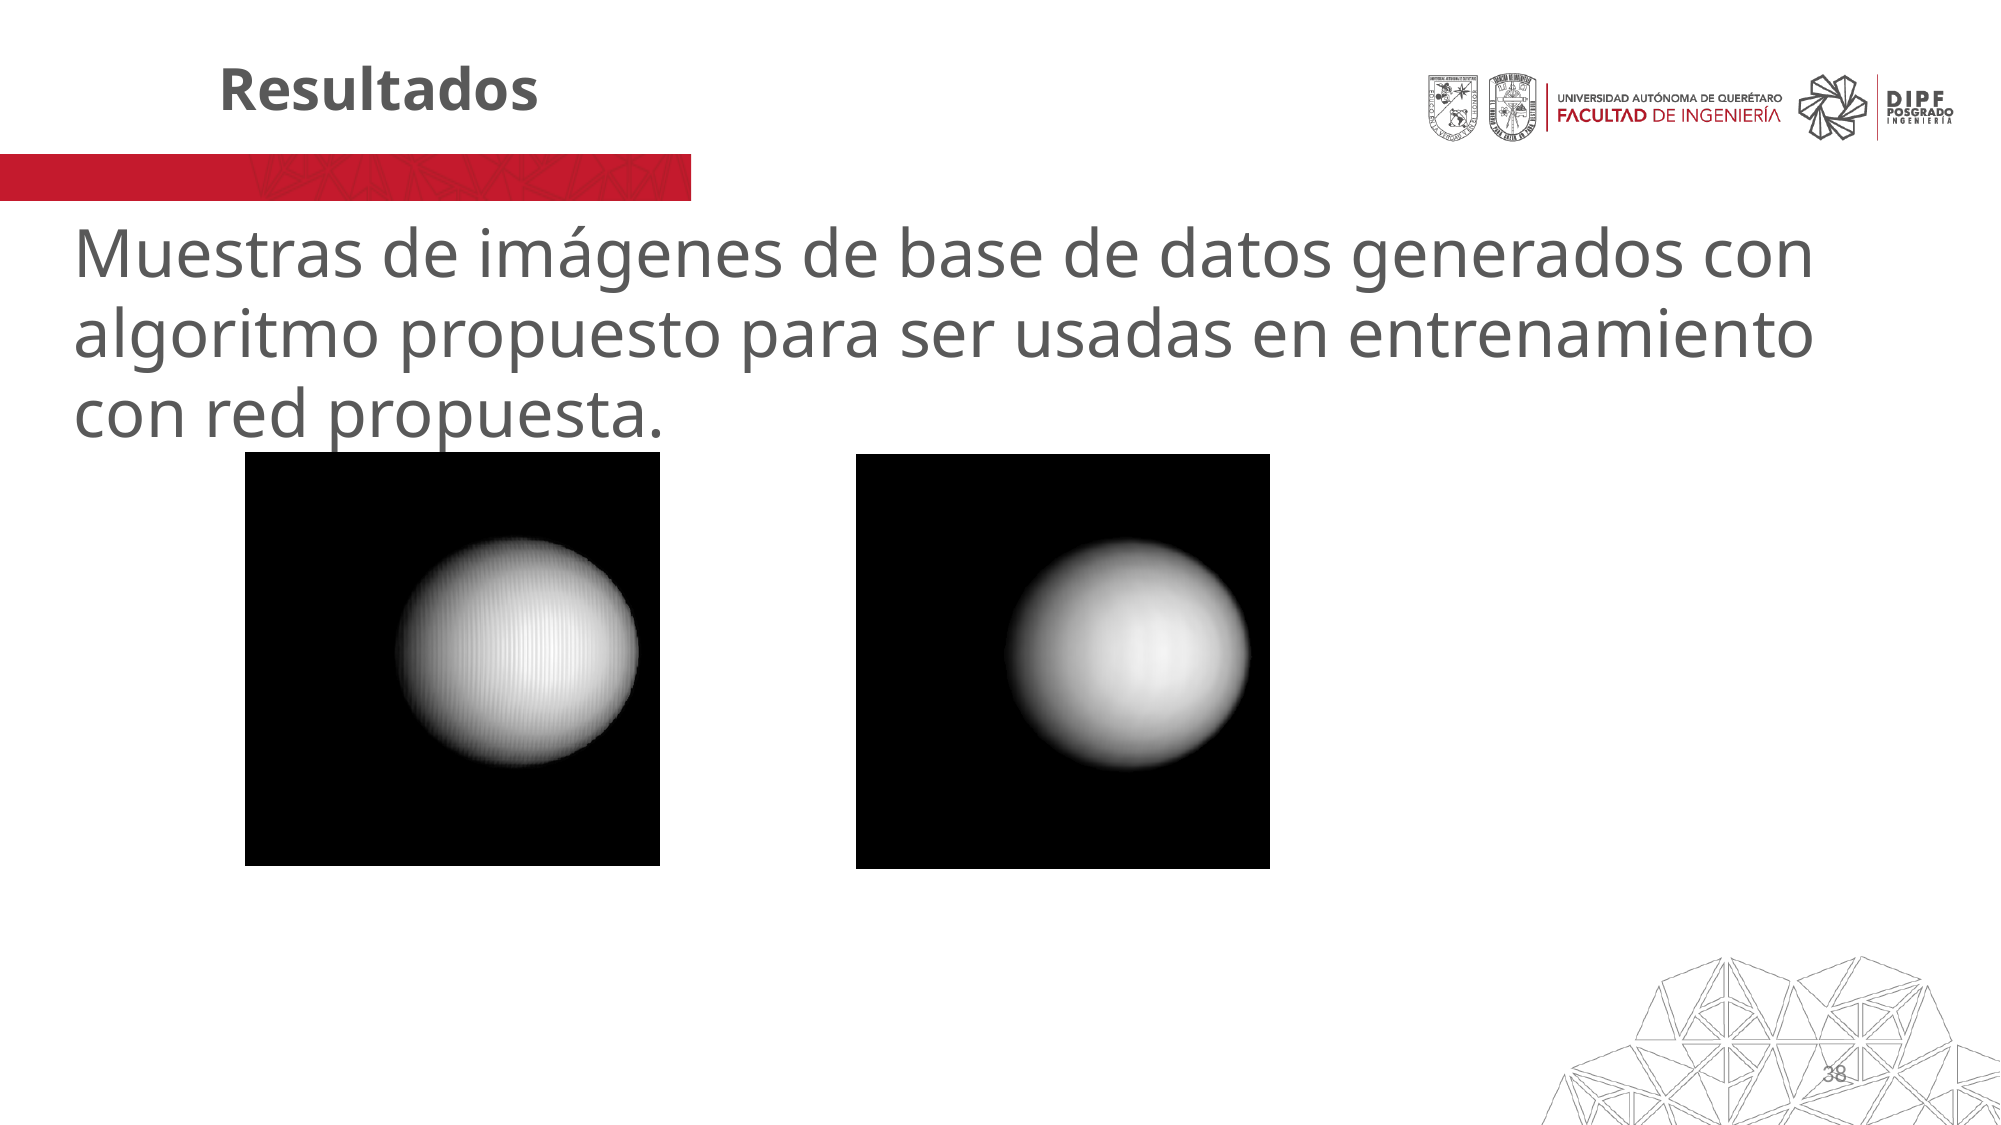

Resultados
Muestras de imágenes de base de datos generados con algoritmo propuesto para ser usadas en entrenamiento con red propuesta.
38